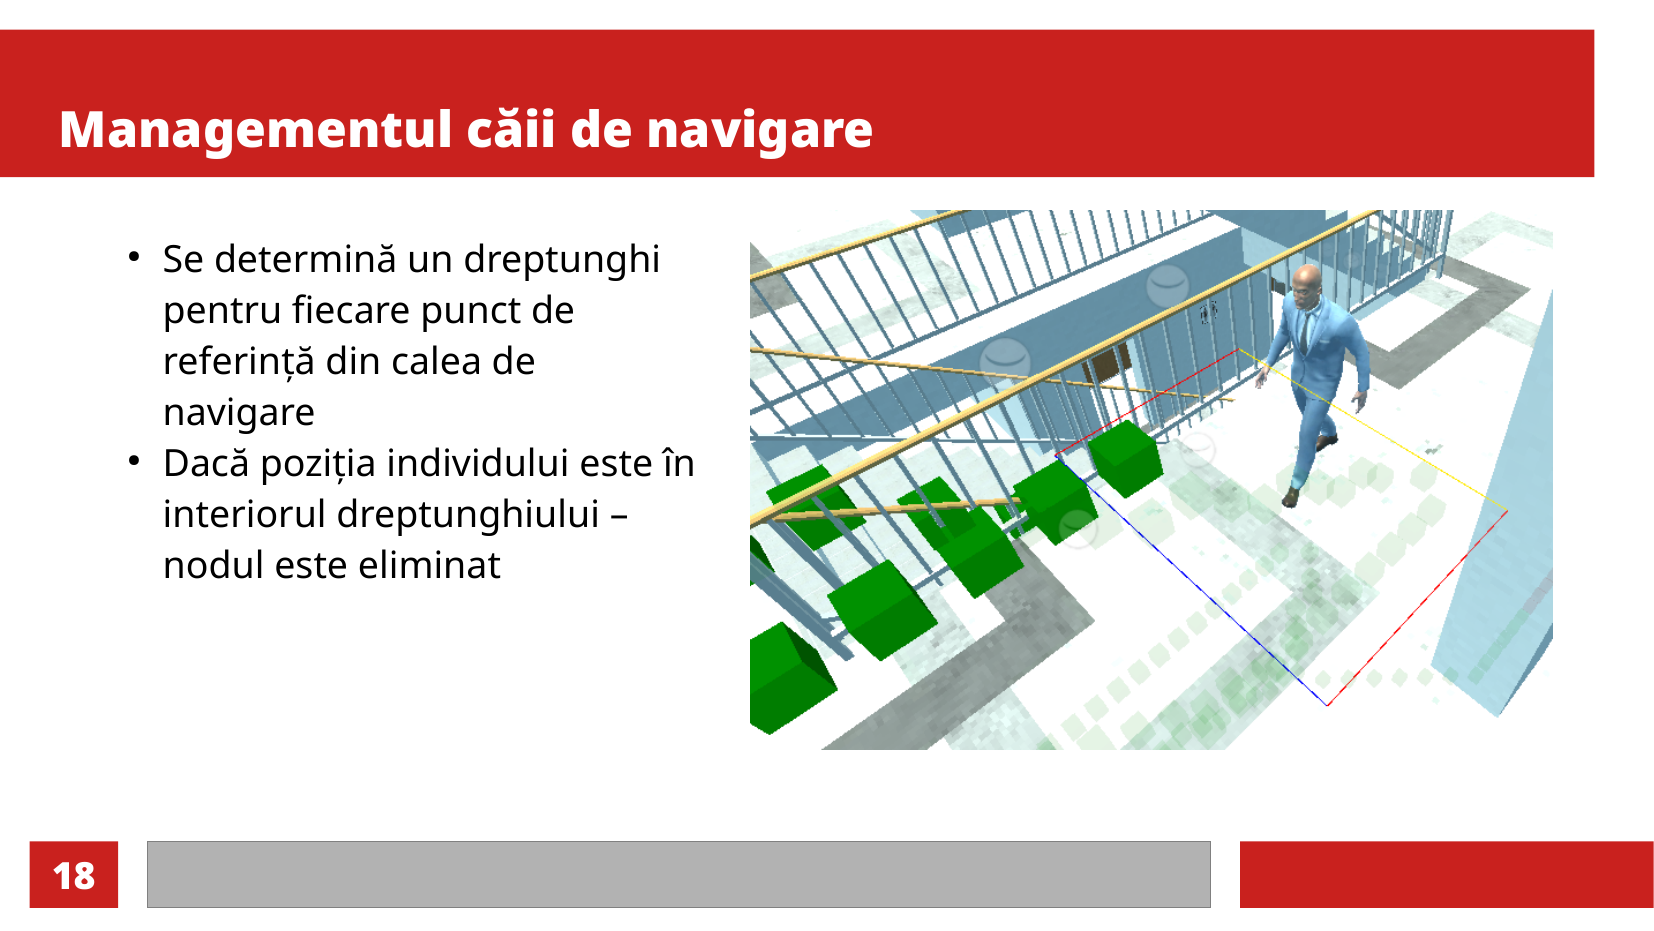

# Managementul căii de navigare
Se determină un dreptunghi pentru fiecare punct de referință din calea de navigare
Dacă poziția individului este în interiorul dreptunghiului – nodul este eliminat
18